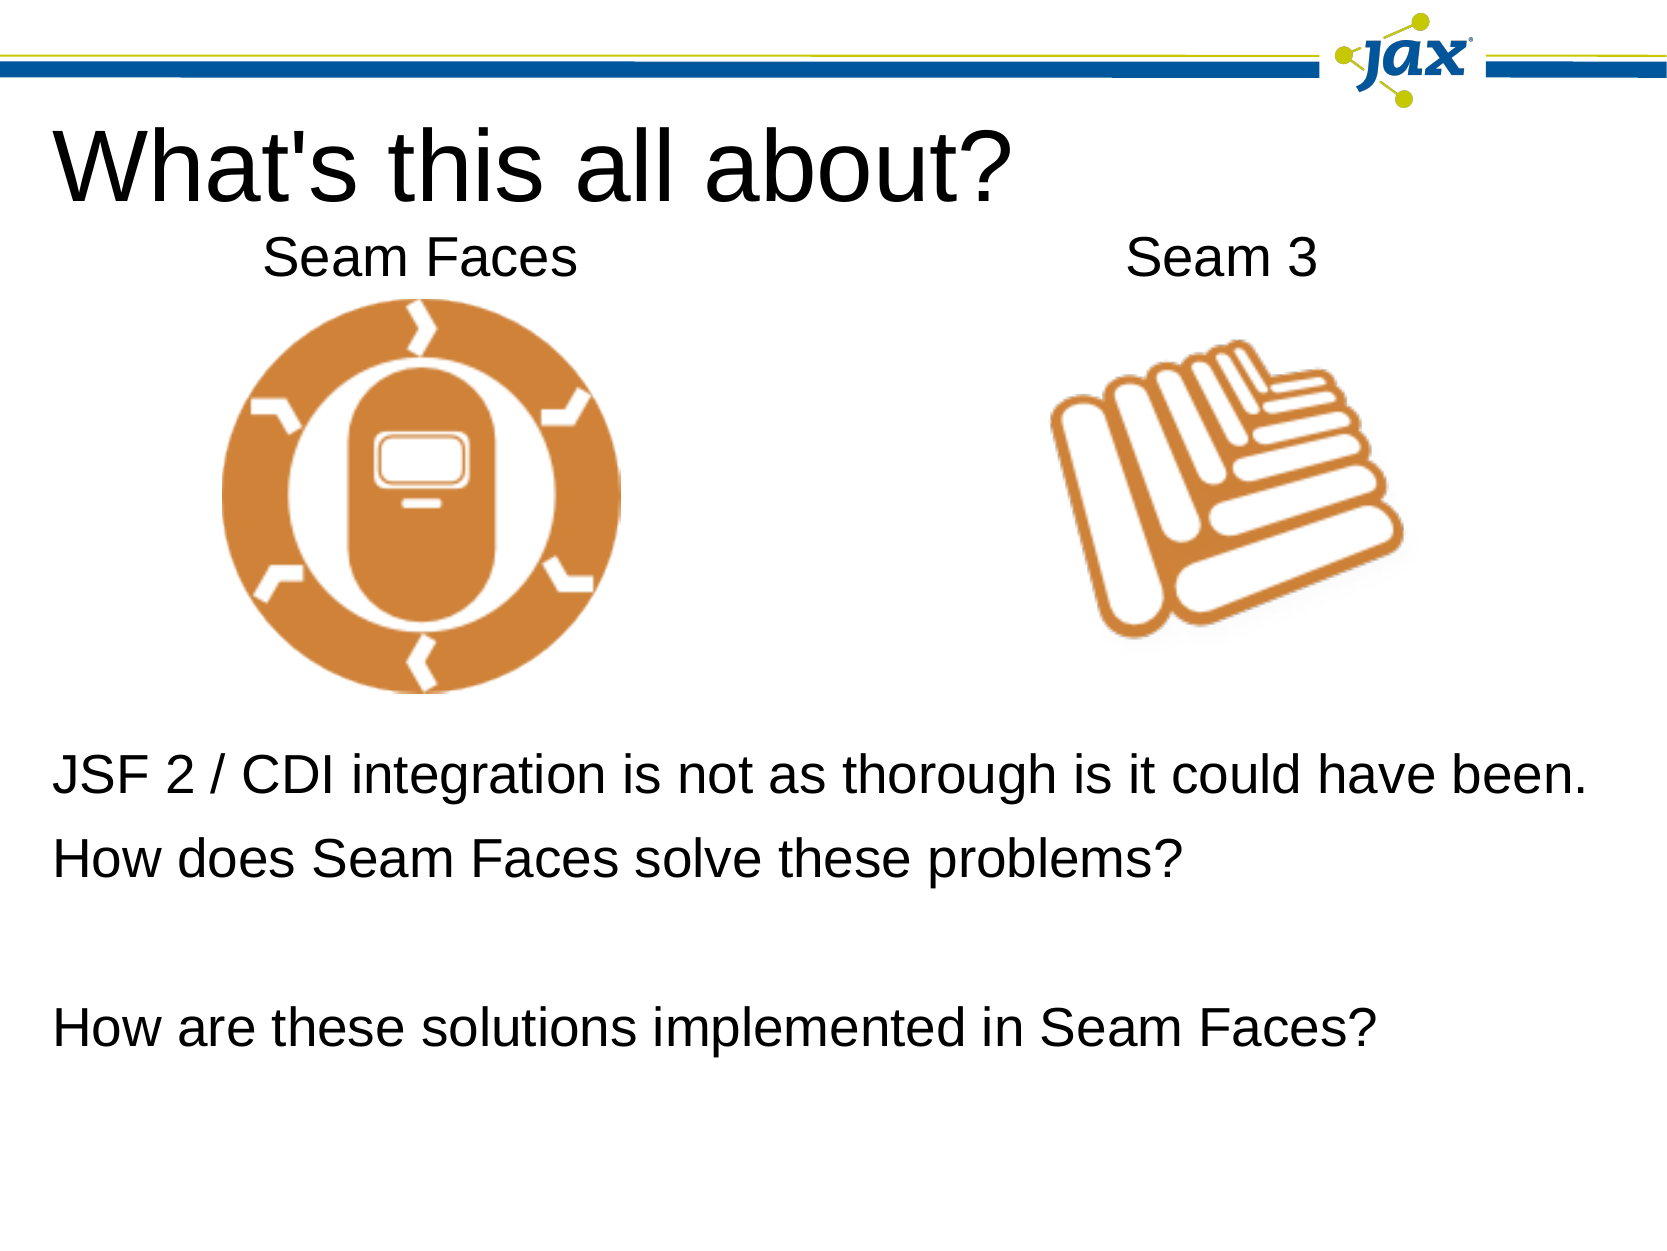

# What's this all about?
Seam Faces
Seam 3
JSF 2 / CDI integration is not as thorough is it could have been.
How does Seam Faces solve these problems?
How are these solutions implemented in Seam Faces?